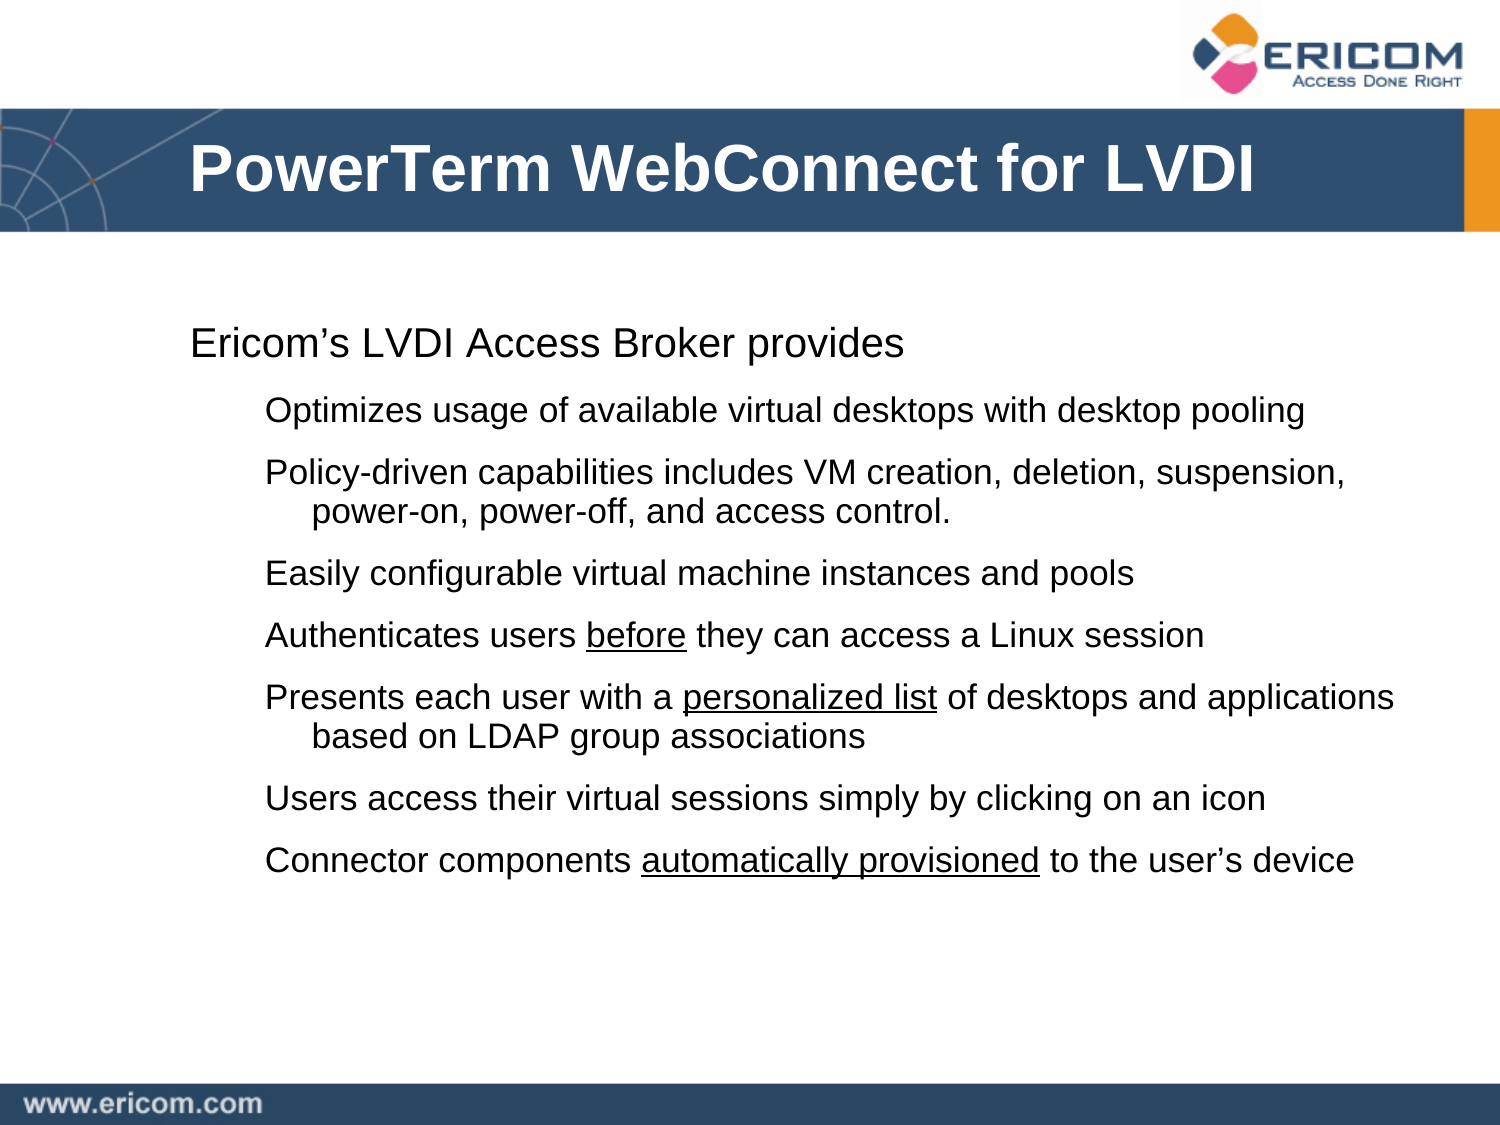

# PowerTerm WebConnect for LVDI
Ericom’s LVDI Access Broker provides
Optimizes usage of available virtual desktops with desktop pooling
Policy-driven capabilities includes VM creation, deletion, suspension, power-on, power-off, and access control.
Easily configurable virtual machine instances and pools
Authenticates users before they can access a Linux session
Presents each user with a personalized list of desktops and applications based on LDAP group associations
Users access their virtual sessions simply by clicking on an icon
Connector components automatically provisioned to the user’s device